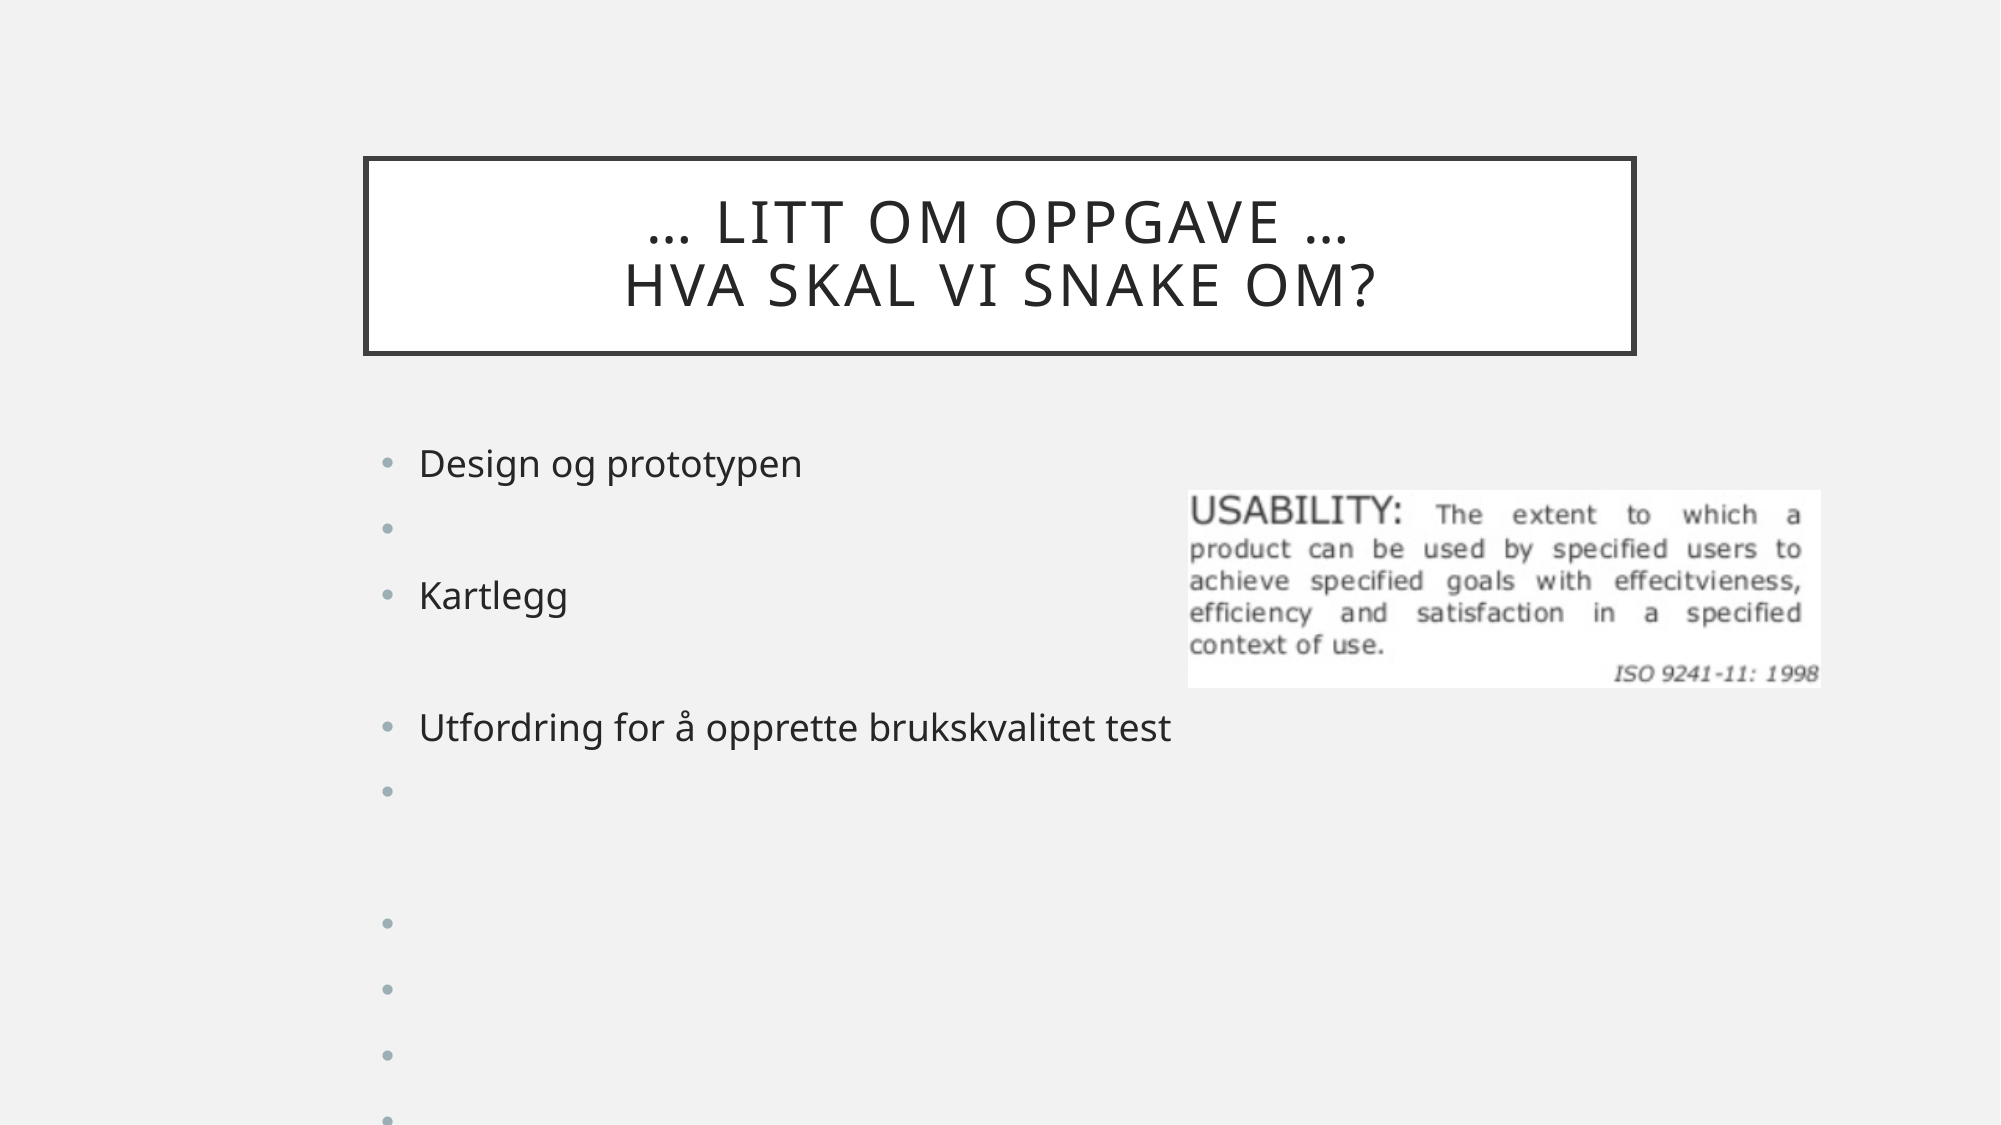

# … litt om oppgave … hva skal vi snake om?
Design og prototypen
Kartlegg
Utfordring for å opprette brukskvalitet test